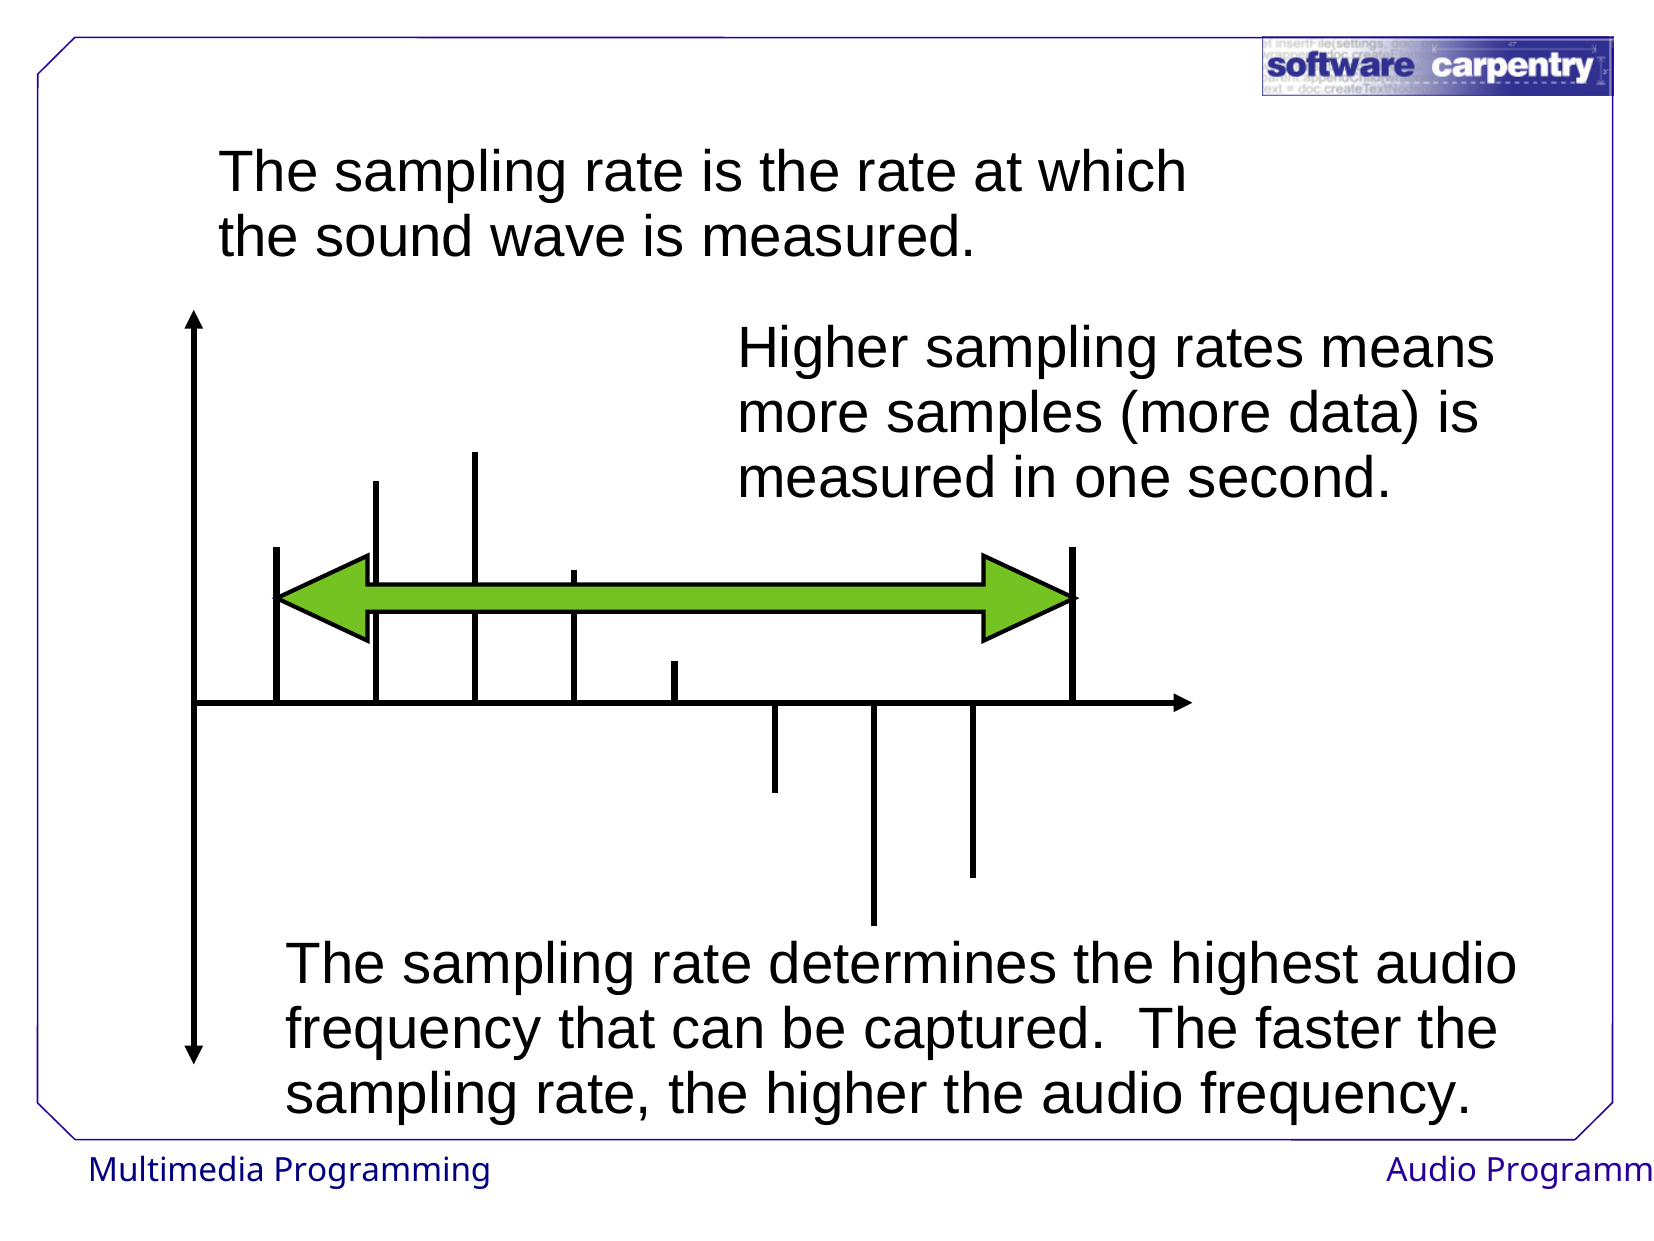

The sampling rate is the rate at which the sound wave is measured.
Higher sampling rates means more samples (more data) is measured in one second.
The sampling rate determines the highest audio frequency that can be captured. The faster the sampling rate, the higher the audio frequency.